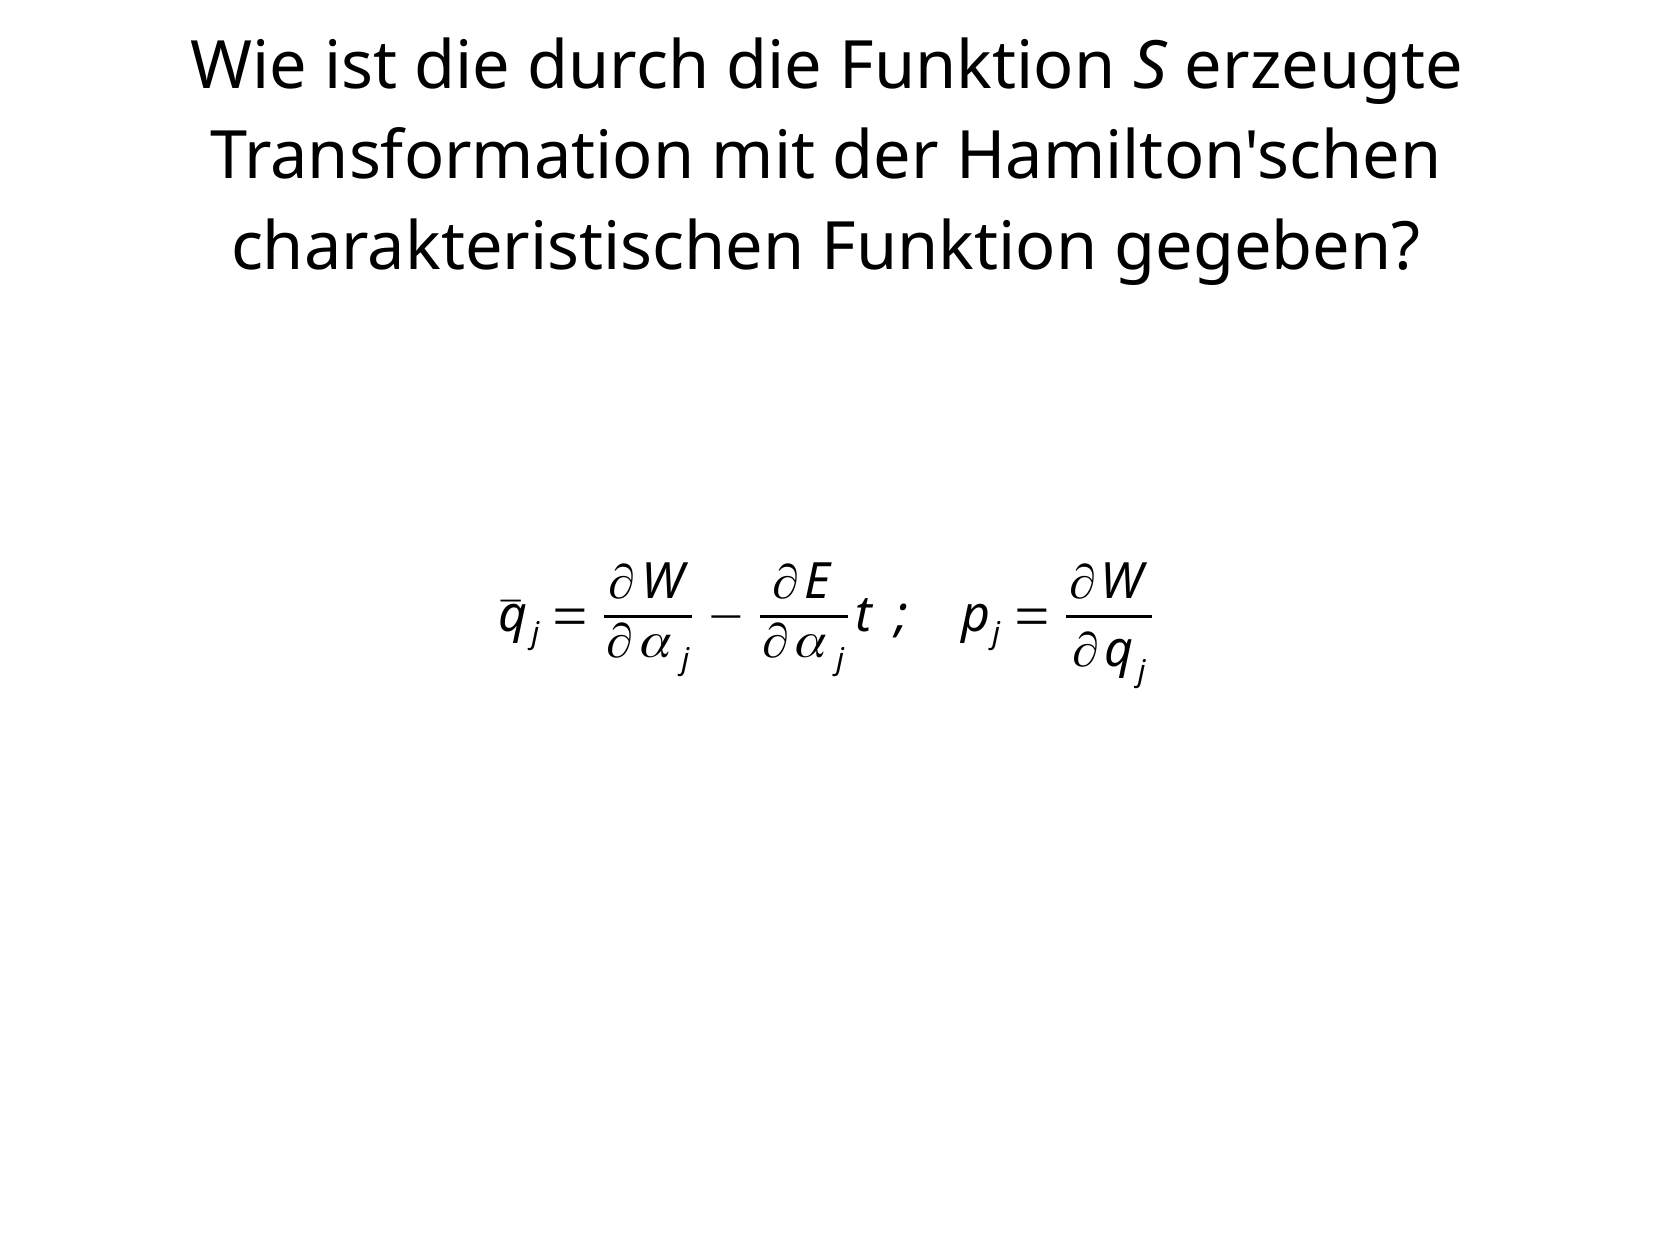

# Wie ist die durch die Funktion S erzeugte Transformation mit der Hamilton'schen charakteristischen Funktion gegeben?